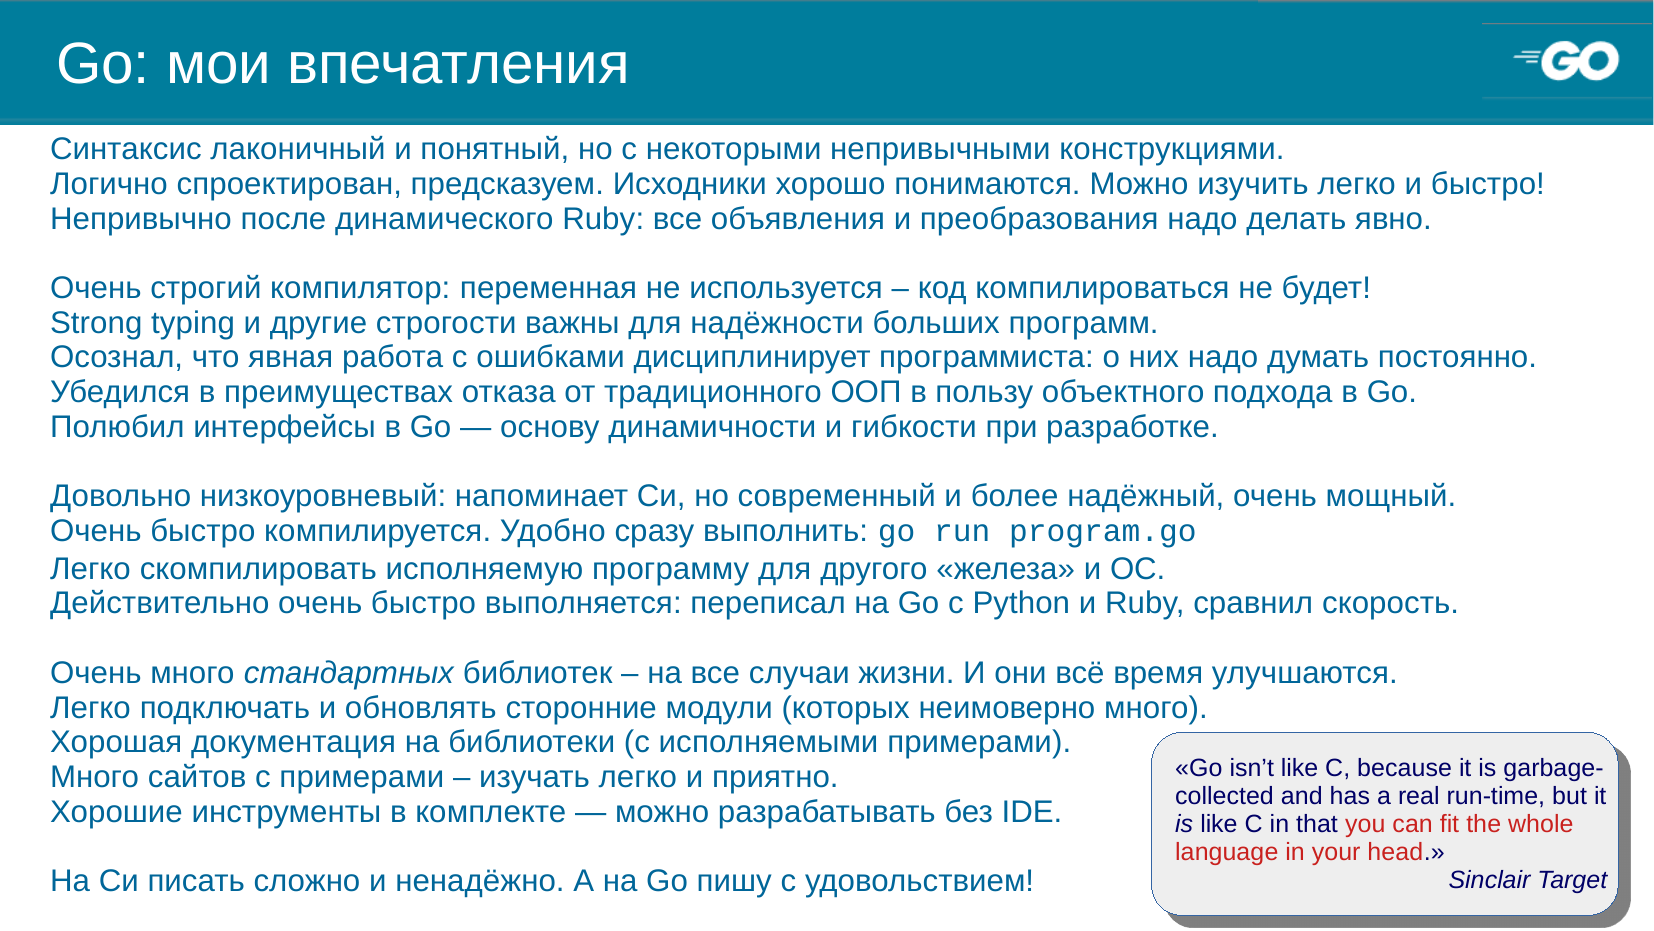

Go: мои впечатления
Синтаксис лаконичный и понятный, но с некоторыми непривычными конструкциями.
Логично спроектирован, предсказуем. Исходники хорошо понимаются. Можно изучить легко и быстро!
Непривычно после динамического Ruby: все объявления и преобразования надо делать явно.
Очень строгий компилятор: переменная не используется – код компилироваться не будет!
Strong typing и другие строгости важны для надёжности больших программ.
Осознал, что явная работа с ошибками дисциплинирует программиста: о них надо думать постоянно.
Убедился в преимуществах отказа от традиционного ООП в пользу объектного подхода в Go.
Полюбил интерфейсы в Go — основу динамичности и гибкости при разработке.
Довольно низкоуровневый: напоминает Си, но современный и более надёжный, очень мощный.
Очень быстро компилируется. Удобно сразу выполнить: go run program.go
Легко скомпилировать исполняемую программу для другого «железа» и ОС.
Действительно очень быстро выполняется: переписал на Go c Python и Ruby, сравнил скорость.
Очень много стандартных библиотек – на все случаи жизни. И они всё время улучшаются.
Легко подключать и обновлять сторонние модули (которых неимоверно много).
Хорошая документация на библиотеки (с исполняемыми примерами).
Много сайтов с примерами – изучать легко и приятно.
Хорошие инструменты в комплекте — можно разрабатывать без IDE.
На Си писать сложно и ненадёжно. А на Go пишу с удовольствием!
«Go isn’t like C, because it is garbage-
collected and has a real run-time, but it
is like C in that you can fit the whole
language in your head.»
Sinclair Target